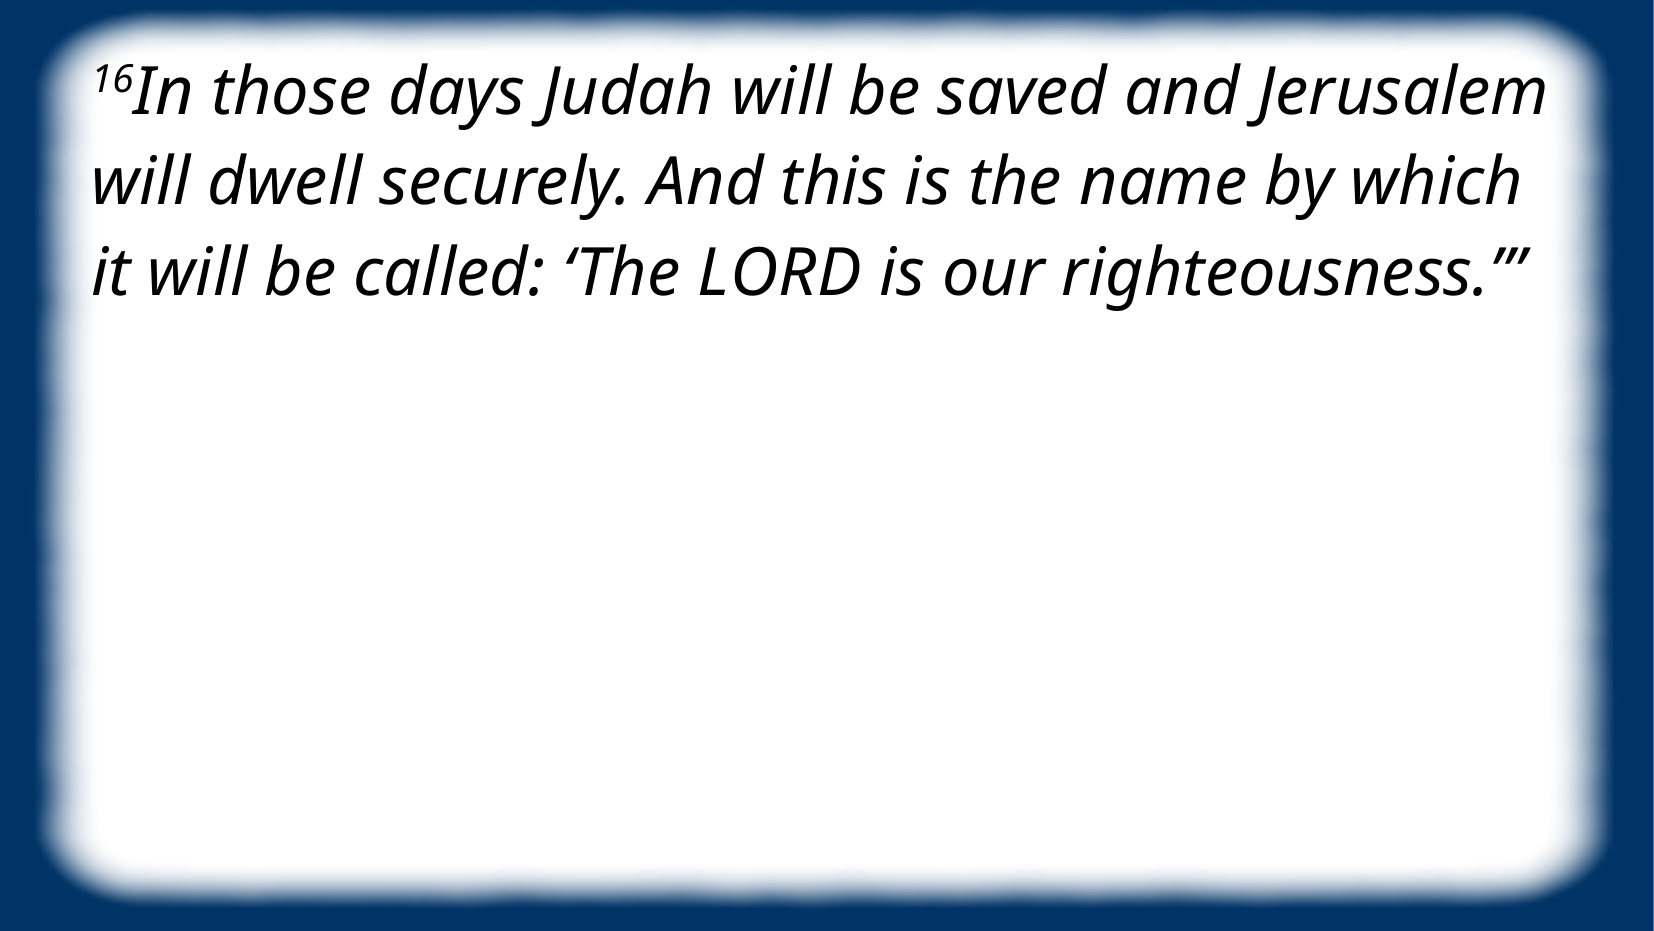

16In those days Judah will be saved and Jerusalem will dwell securely. And this is the name by which it will be called: ‘The LORD is our righteousness.’”